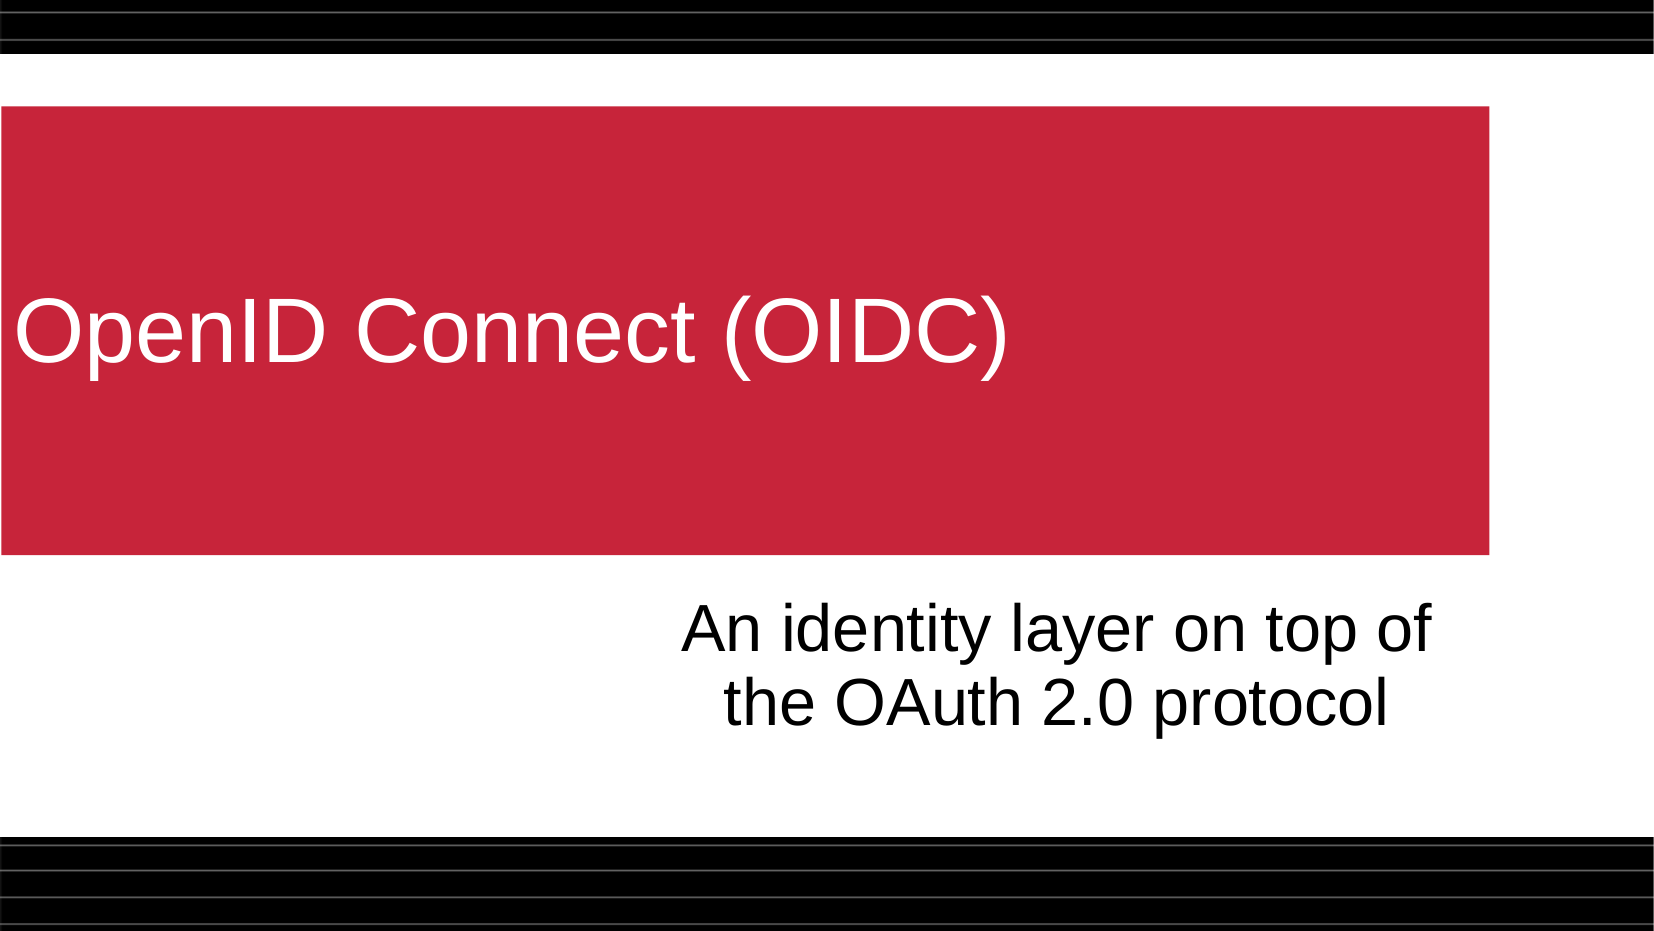

# OpenID Connect (OIDC)
An identity layer on top of the OAuth 2.0 protocol